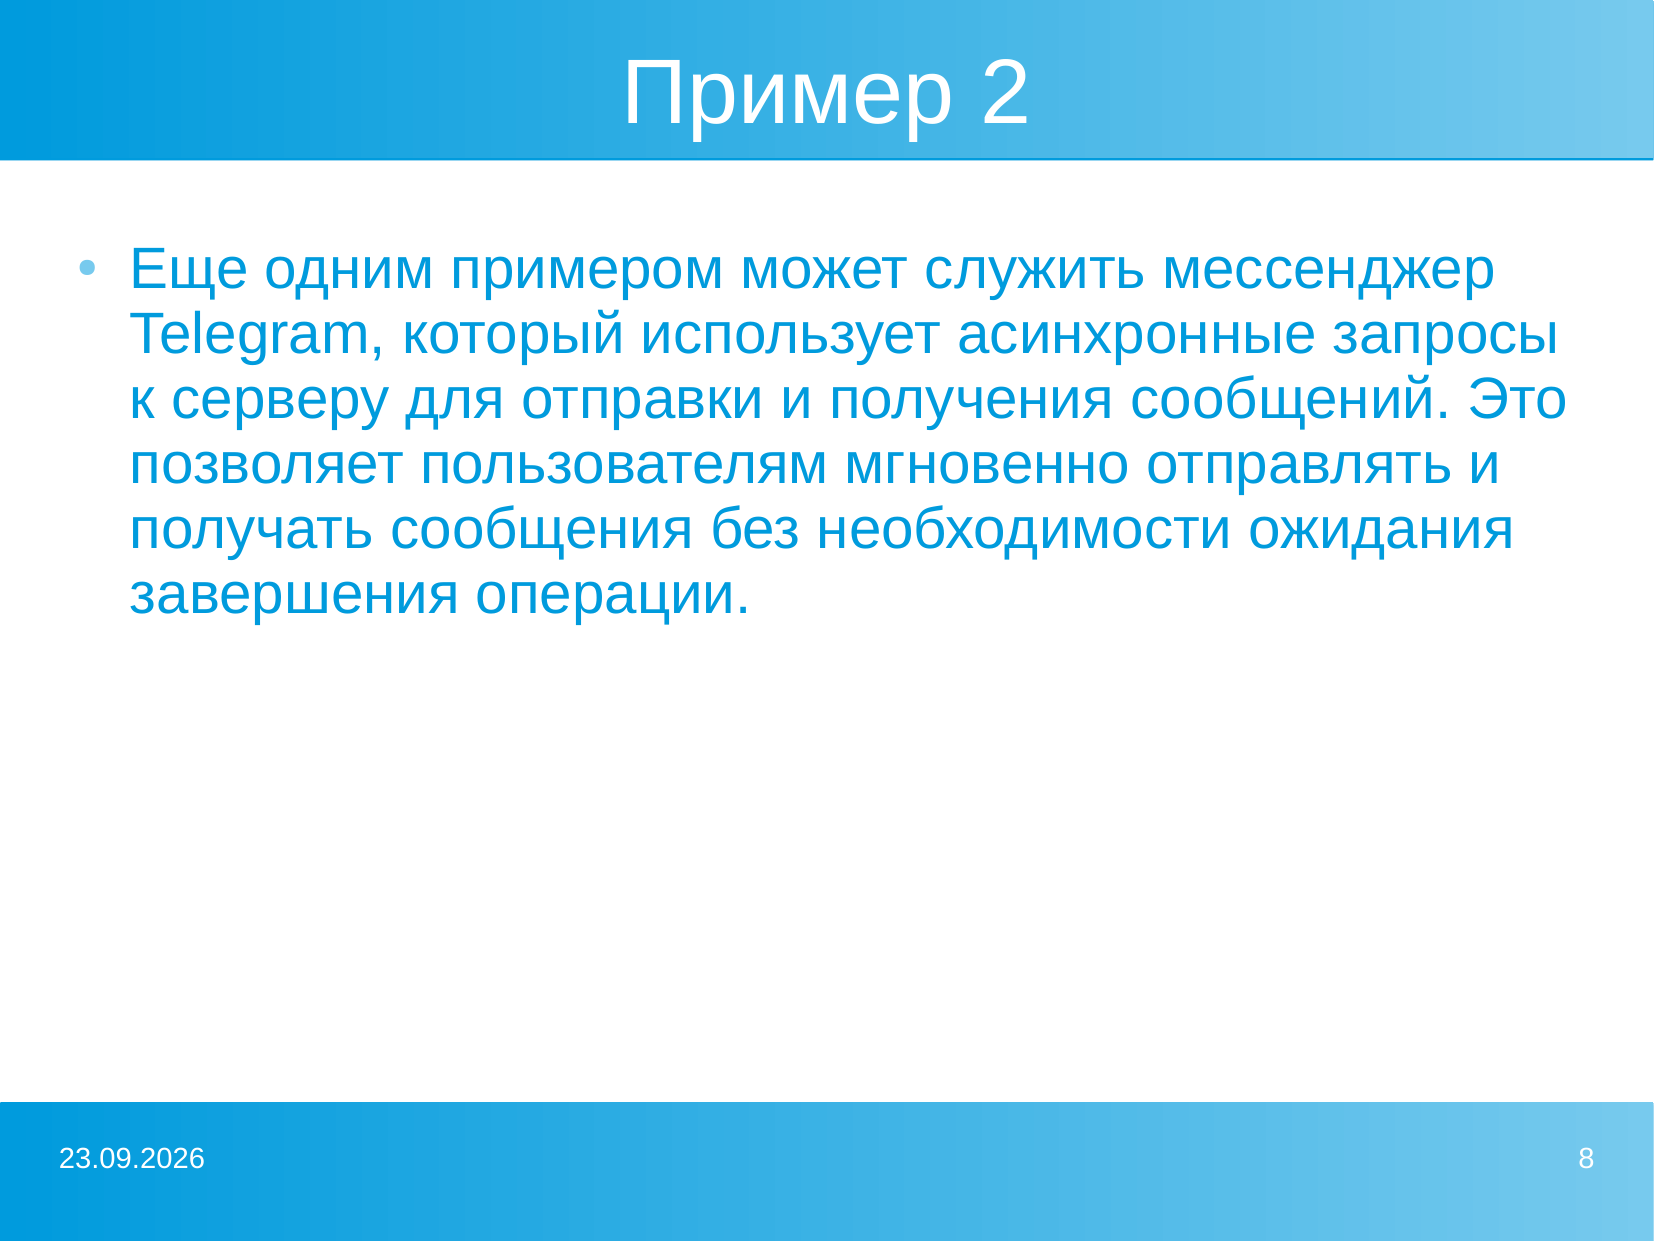

# Пример 2
Еще одним примером может служить мессенджер Telegram, который использует асинхронные запросы к серверу для отправки и получения сообщений. Это позволяет пользователям мгновенно отправлять и получать сообщения без необходимости ожидания завершения операции.
8